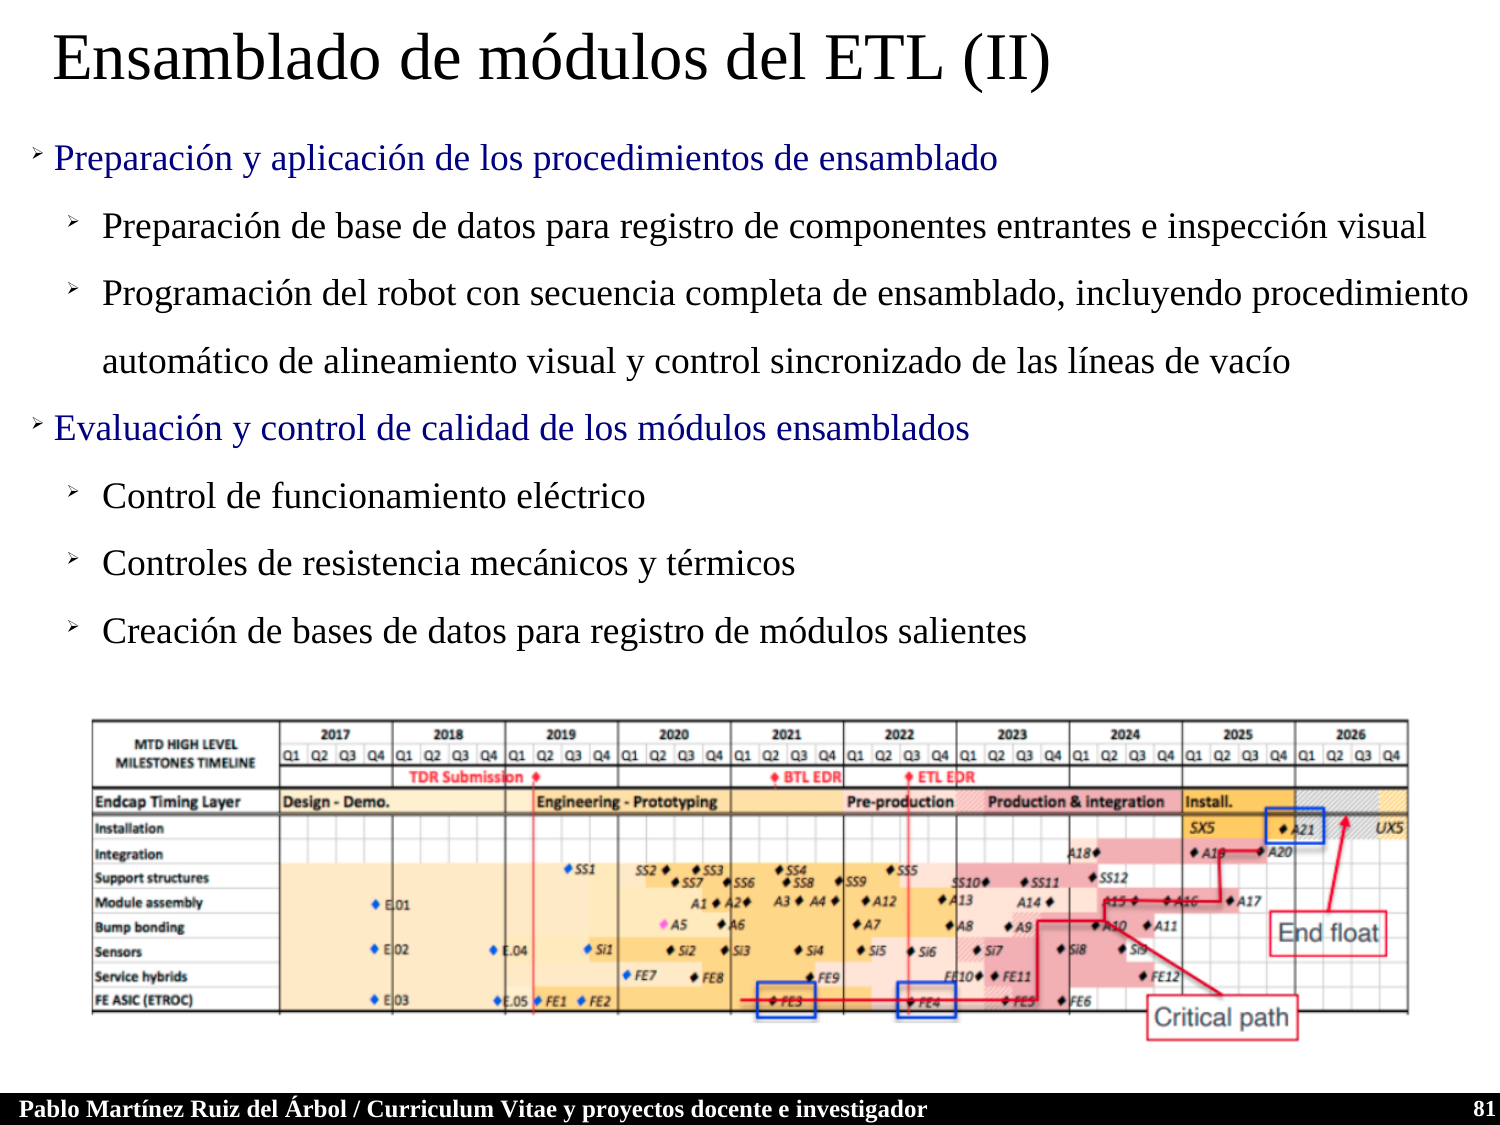

Ensamblado de módulos del ETL (II)
 Preparación y aplicación de los procedimientos de ensamblado
Preparación de base de datos para registro de componentes entrantes e inspección visual
Programación del robot con secuencia completa de ensamblado, incluyendo procedimiento automático de alineamiento visual y control sincronizado de las líneas de vacío
 Evaluación y control de calidad de los módulos ensamblados
Control de funcionamiento eléctrico
Controles de resistencia mecánicos y térmicos
Creación de bases de datos para registro de módulos salientes
81